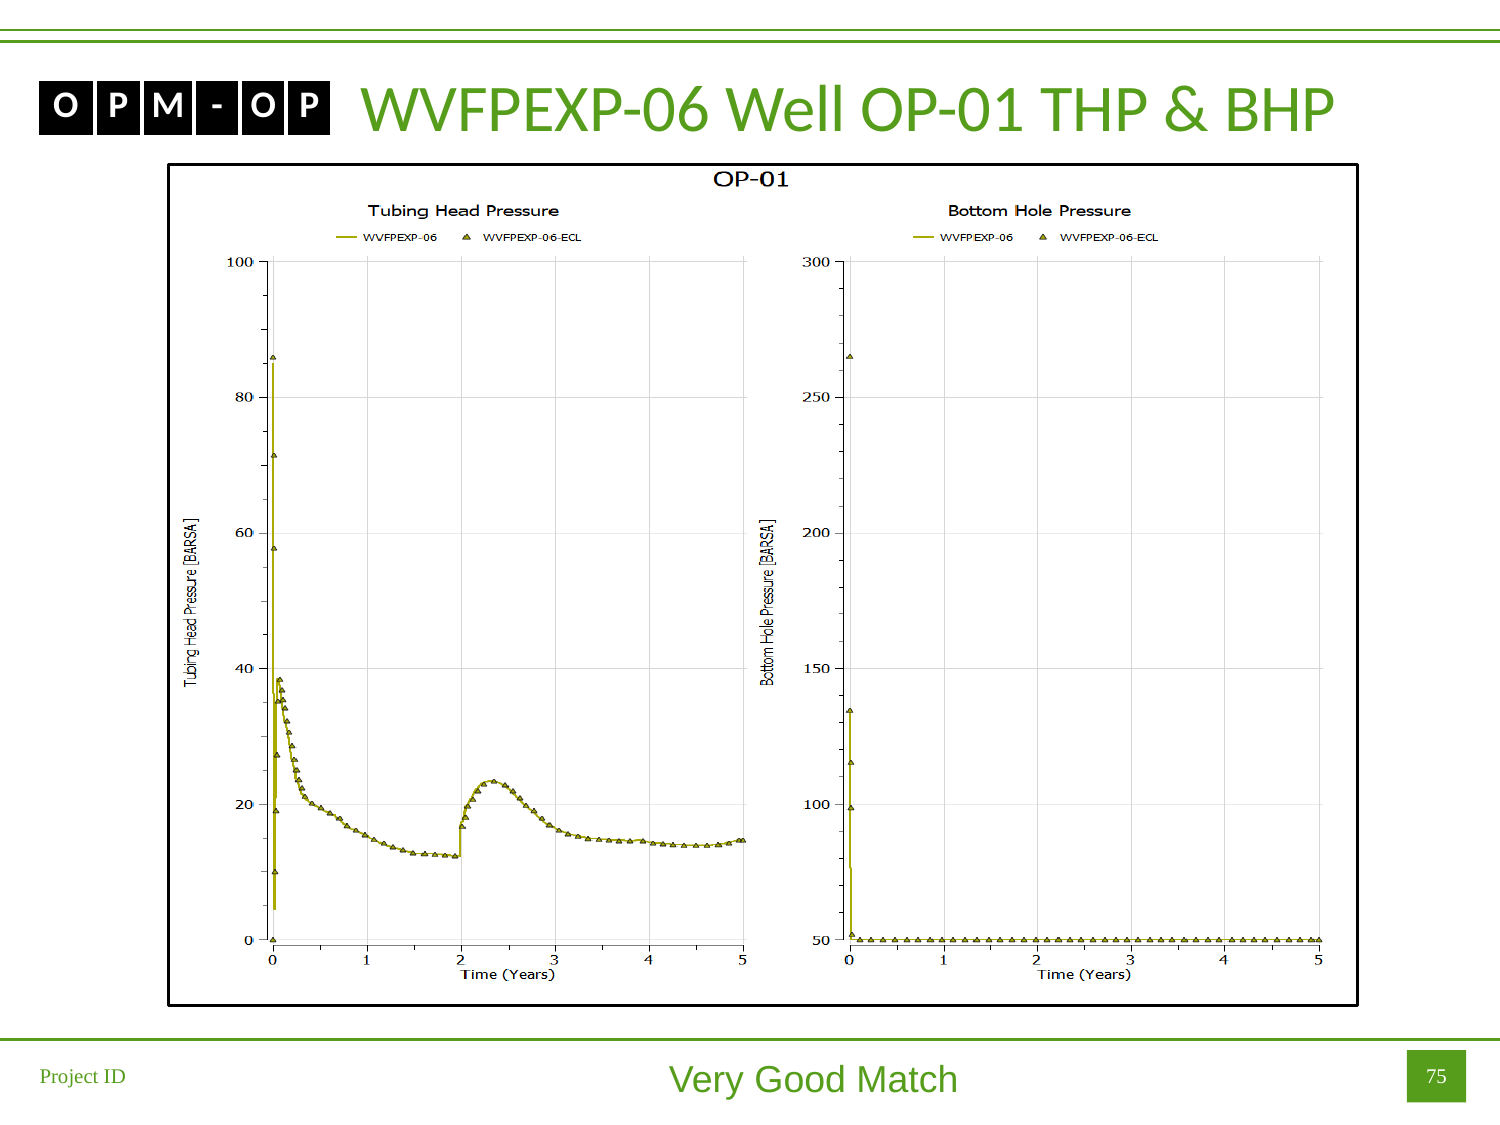

# WVFPEXP-06 Well OP-01 THP & BHP
Project ID
75
Very Good Match